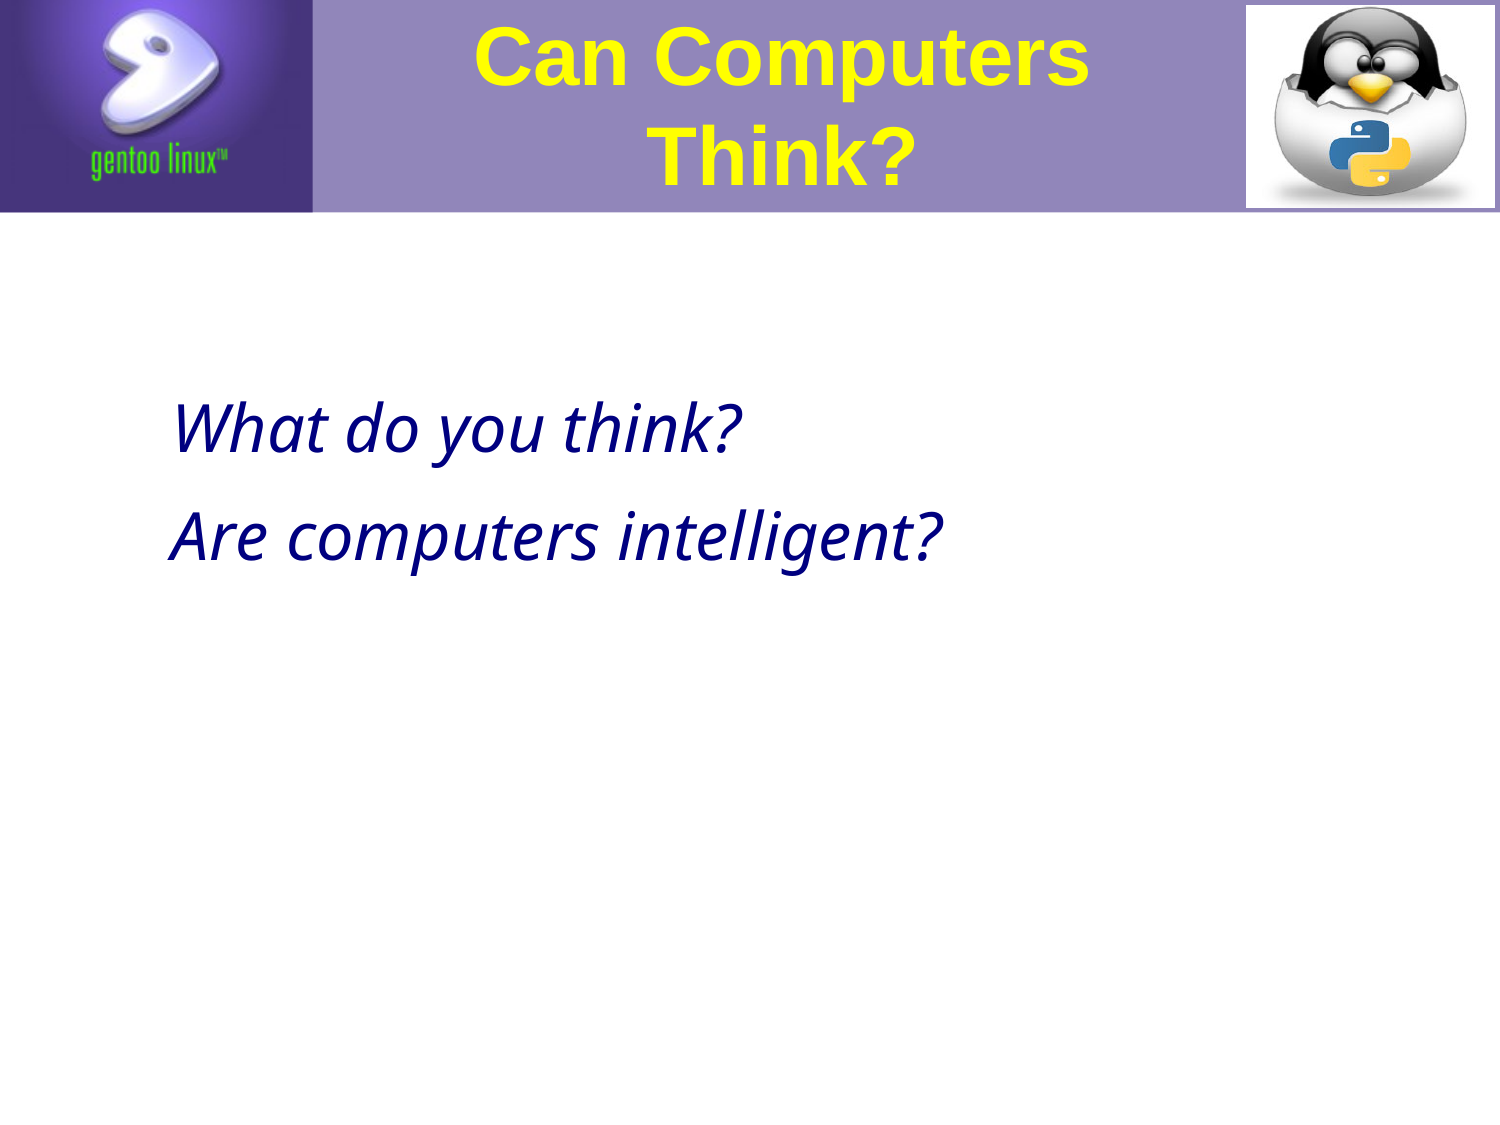

# Can Computers Think?
What do you think?
Are computers intelligent?